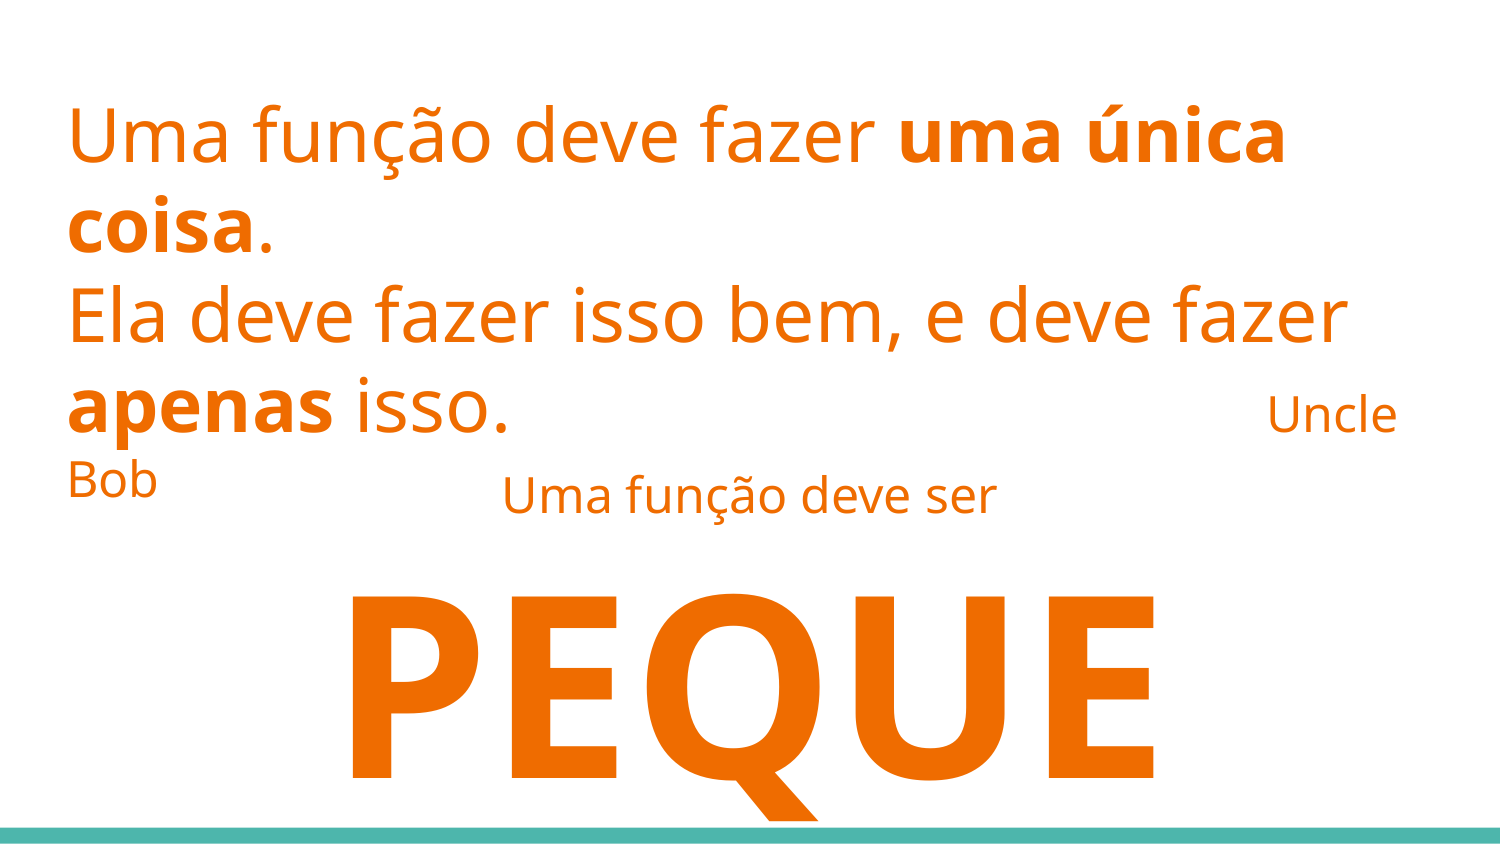

# Uma função deve fazer uma única coisa. Ela deve fazer isso bem, e deve fazer apenas isso.											Uncle Bob
Uma função deve ser
PEQUENA